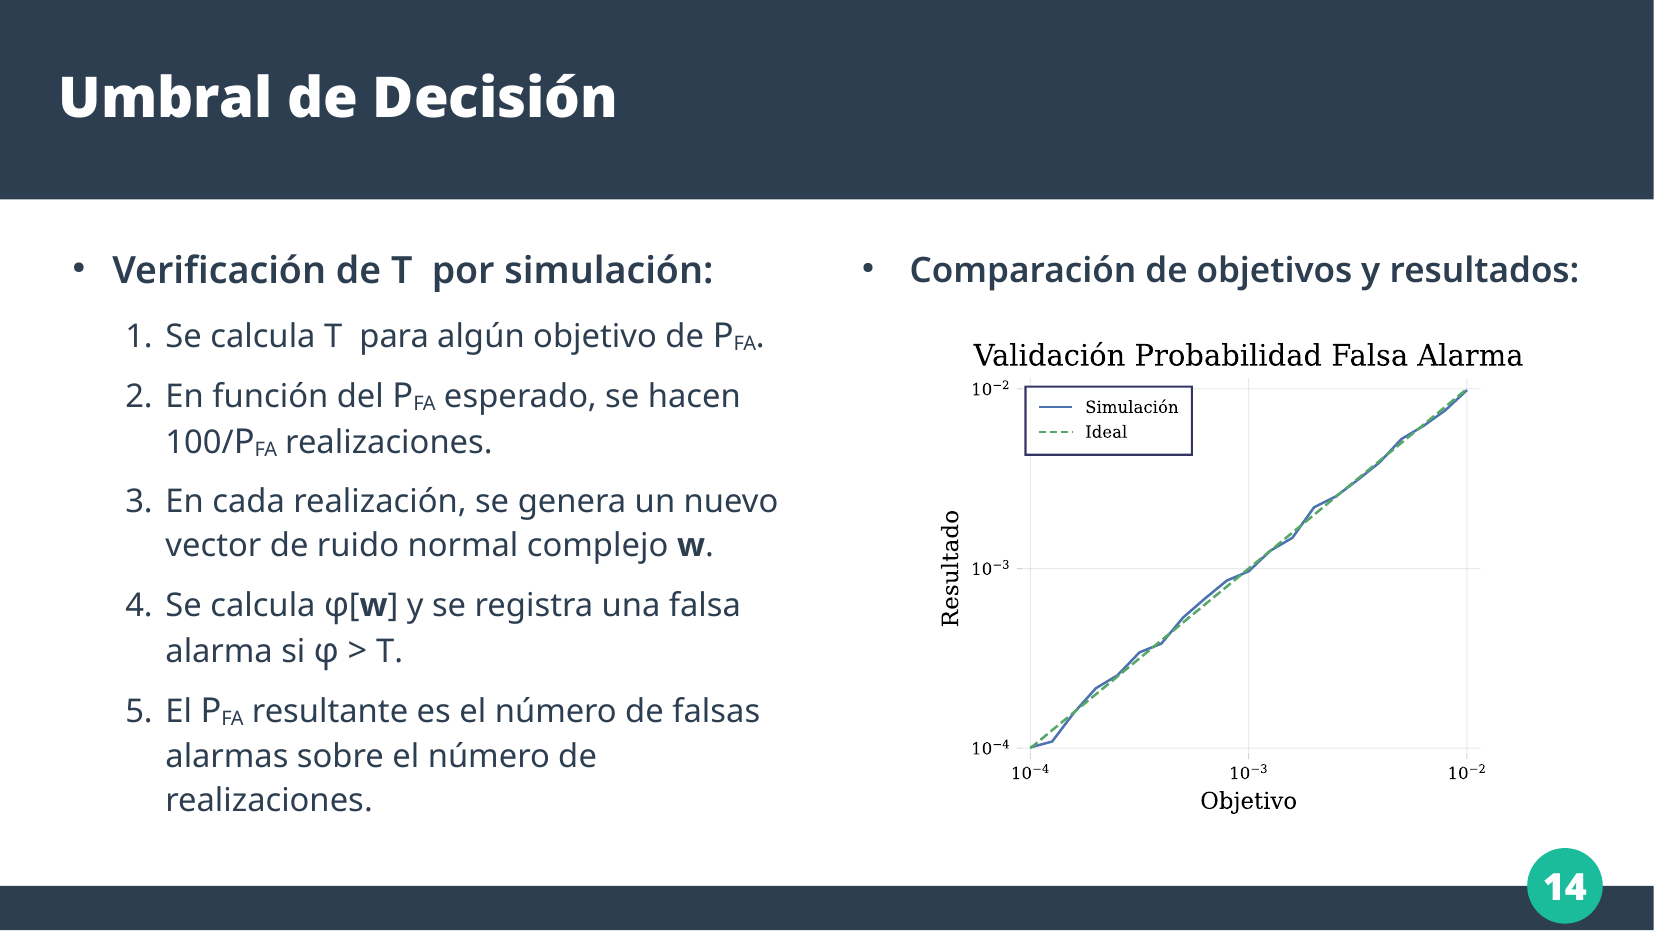

# Umbral de Decisión
Verificación de T por simulación:
Se calcula T para algún objetivo de PFA.
En función del PFA esperado, se hacen 100/PFA realizaciones.
En cada realización, se genera un nuevo vector de ruido normal complejo w.
Se calcula φ[w] y se registra una falsa alarma si φ > T.
El PFA resultante es el número de falsas alarmas sobre el número de realizaciones.
Comparación de objetivos y resultados: